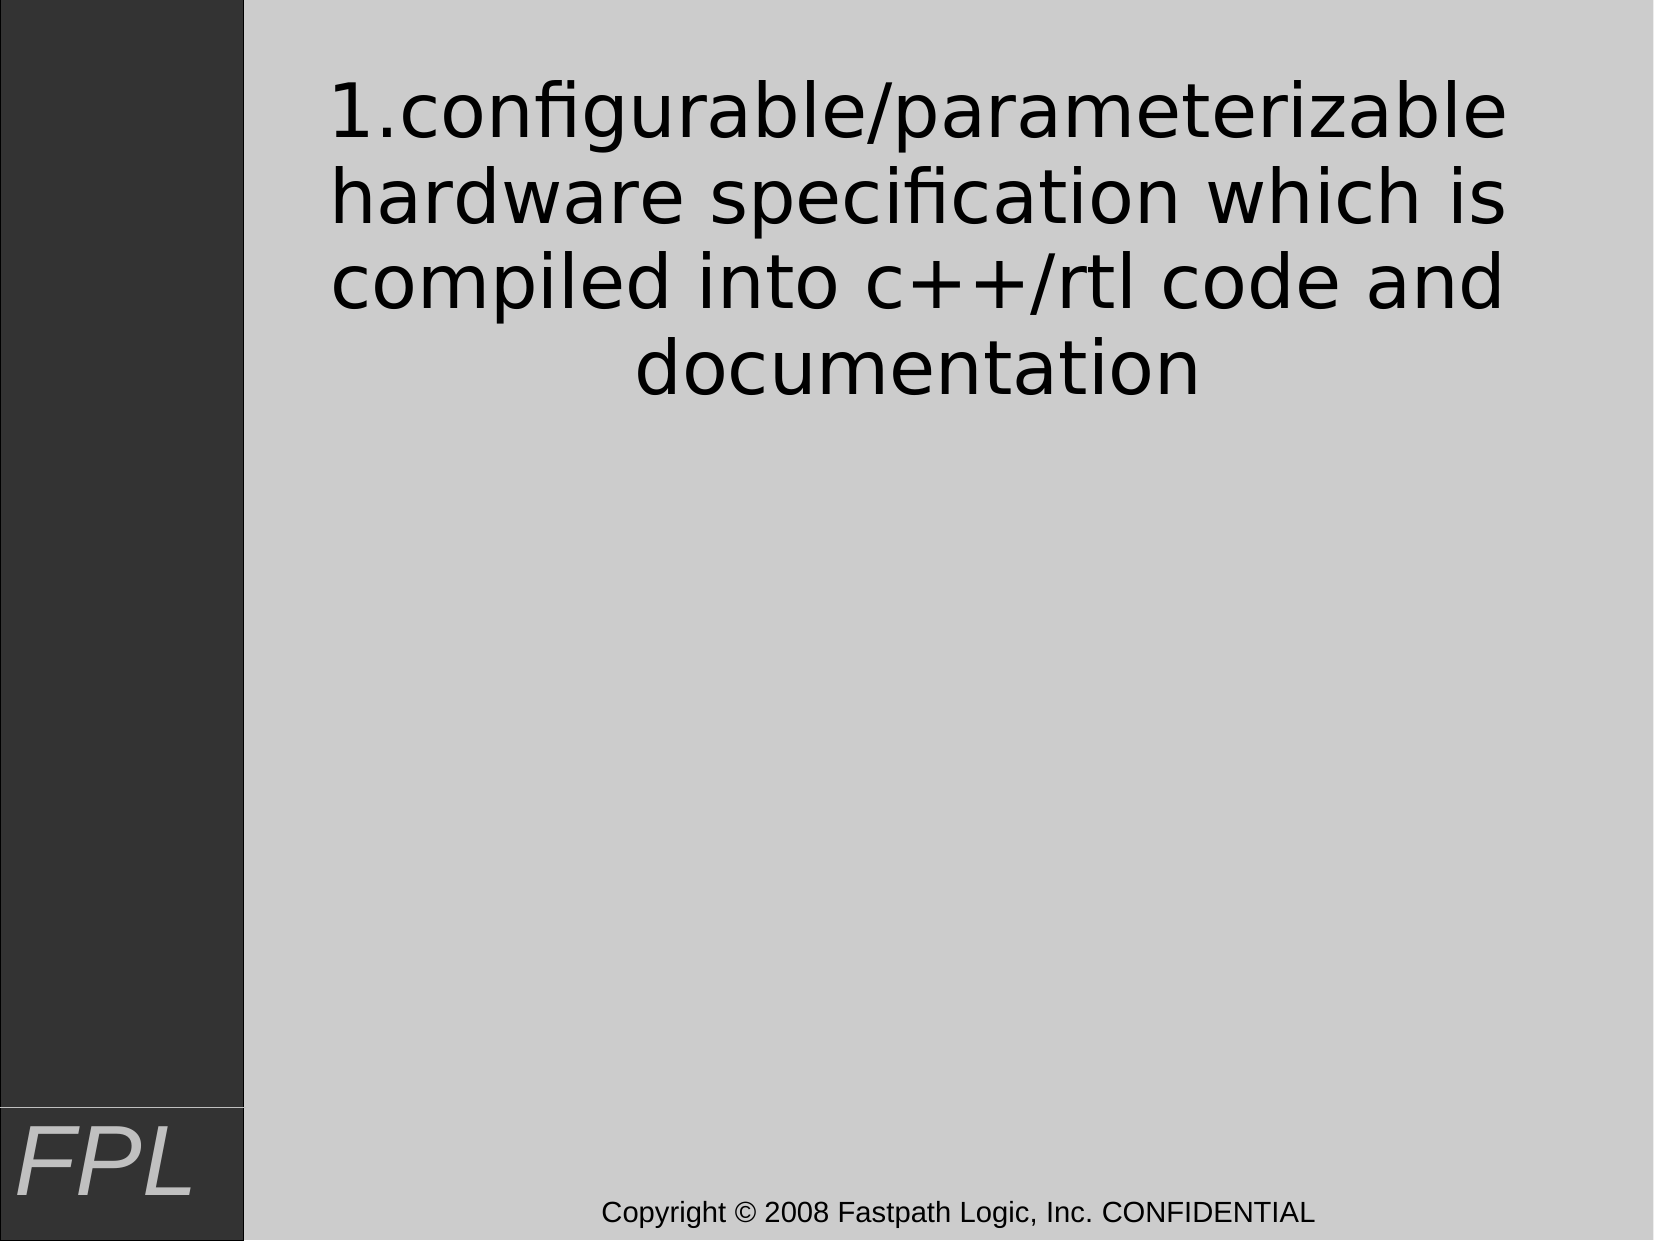

# 1.configurable/parameterizable hardware specification which is compiled into c++/rtl code and documentation